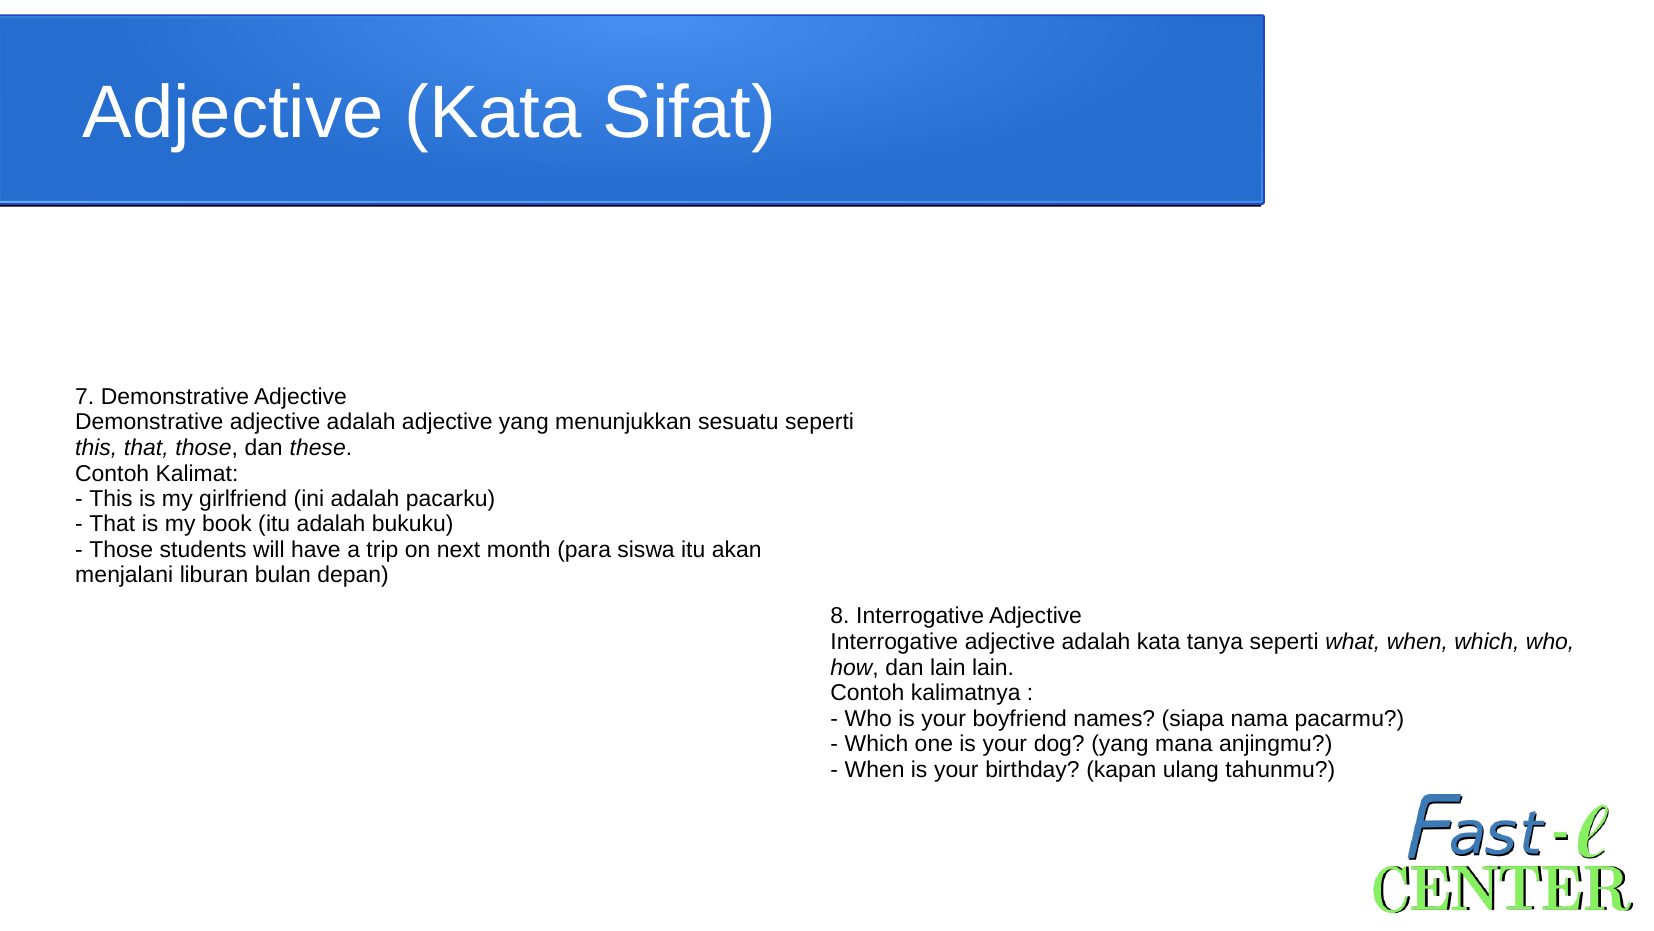

# Adjective (Kata Sifat)
7. Demonstrative Adjective
Demonstrative adjective adalah adjective yang menunjukkan sesuatu seperti this, that, those, dan these.
Contoh Kalimat:
- This is my girlfriend (ini adalah pacarku)
- That is my book (itu adalah bukuku)
- Those students will have a trip on next month (para siswa itu akan menjalani liburan bulan depan)
8. Interrogative Adjective
Interrogative adjective adalah kata tanya seperti what, when, which, who, how, dan lain lain.
Contoh kalimatnya :
- Who is your boyfriend names? (siapa nama pacarmu?)
- Which one is your dog? (yang mana anjingmu?)
- When is your birthday? (kapan ulang tahunmu?)